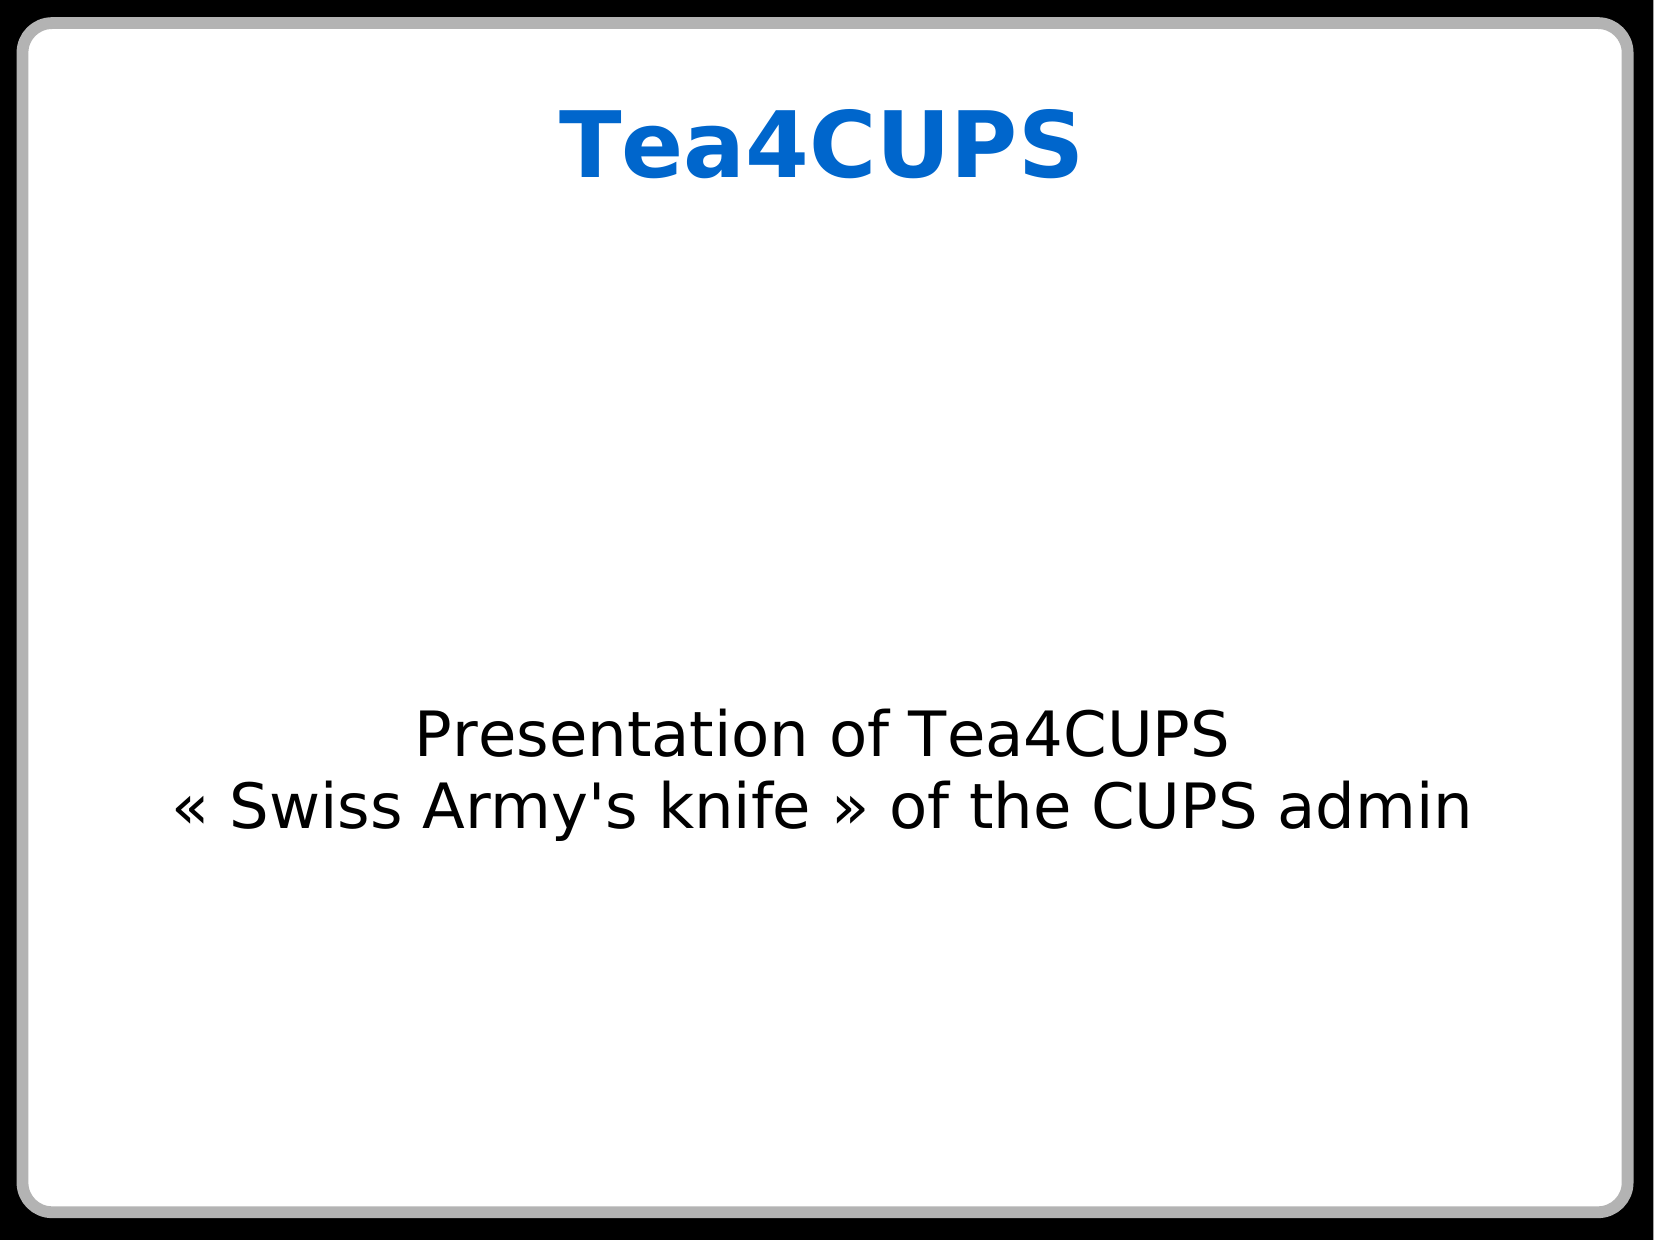

# Tea4CUPS
Presentation of Tea4CUPS
« Swiss Army's knife » of the CUPS admin